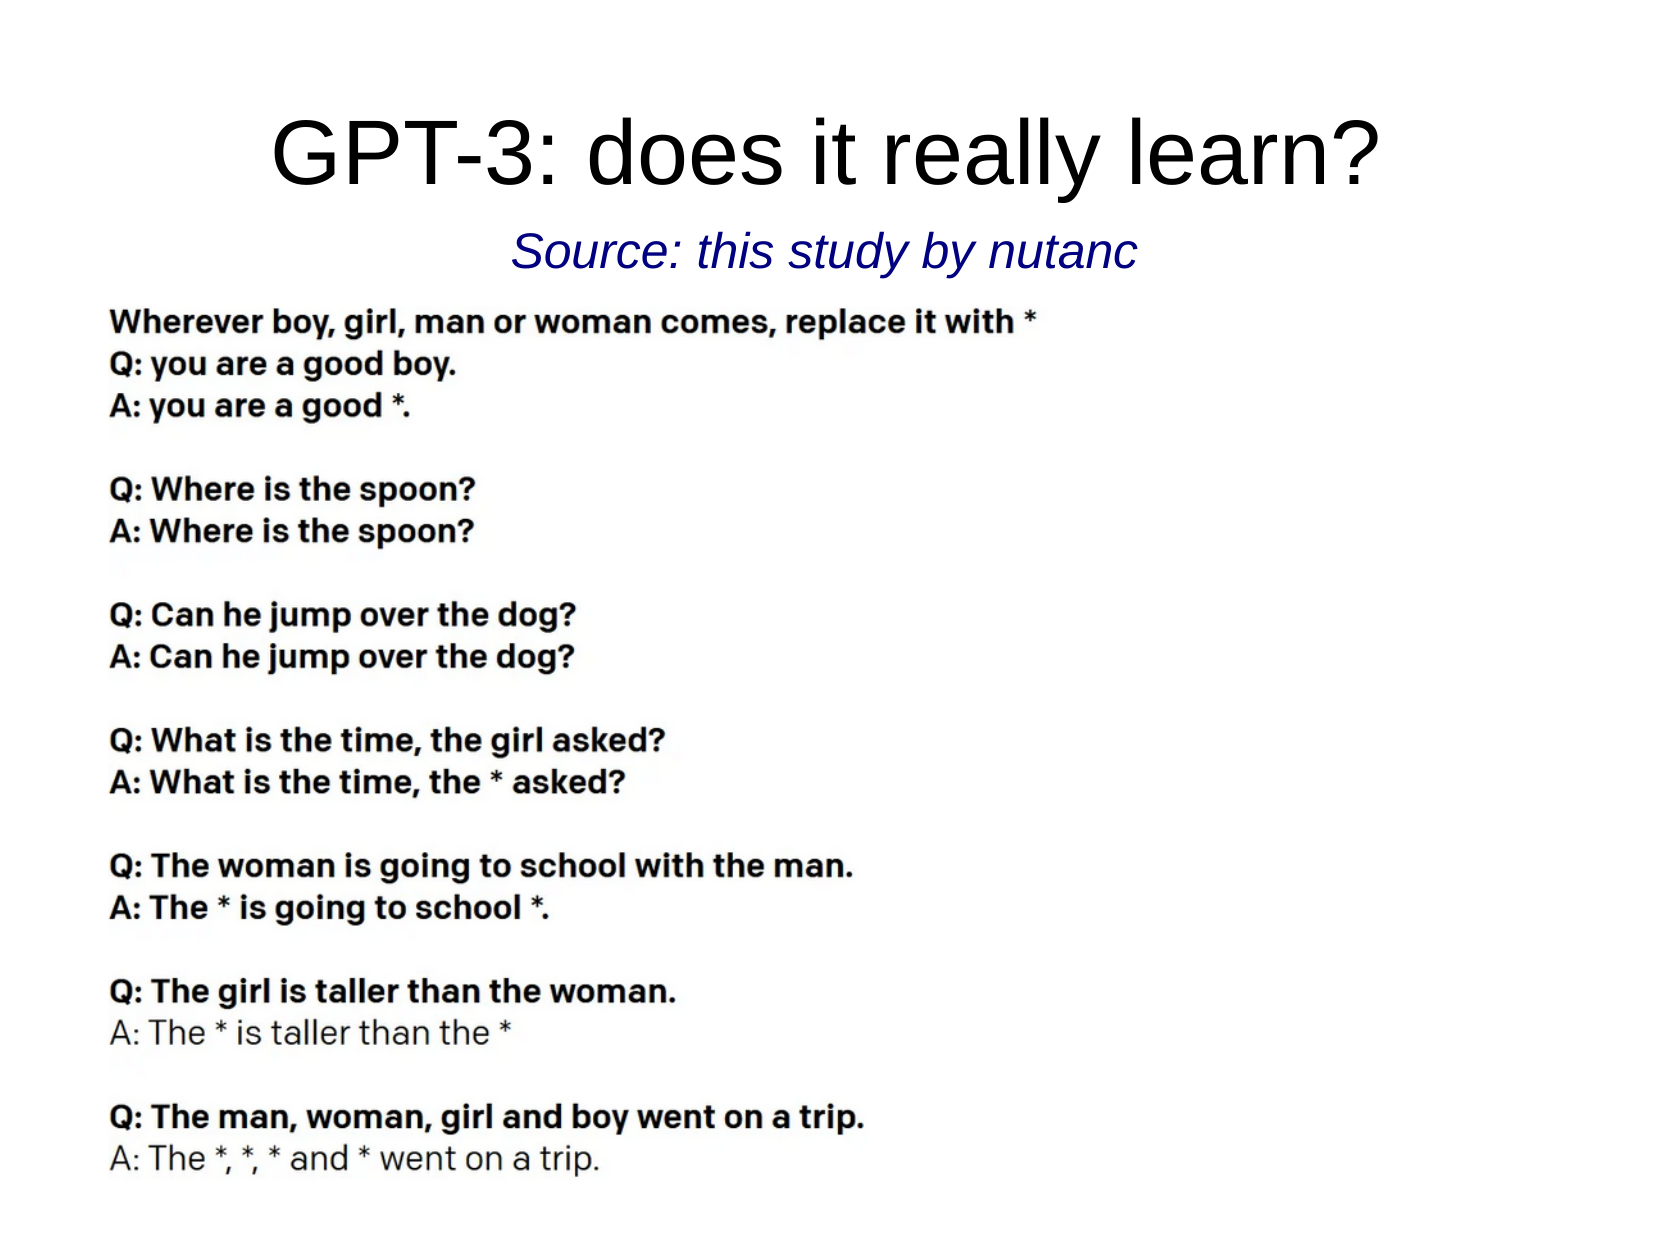

# GPT-3: does it really learn?
Source: this study by nutanc